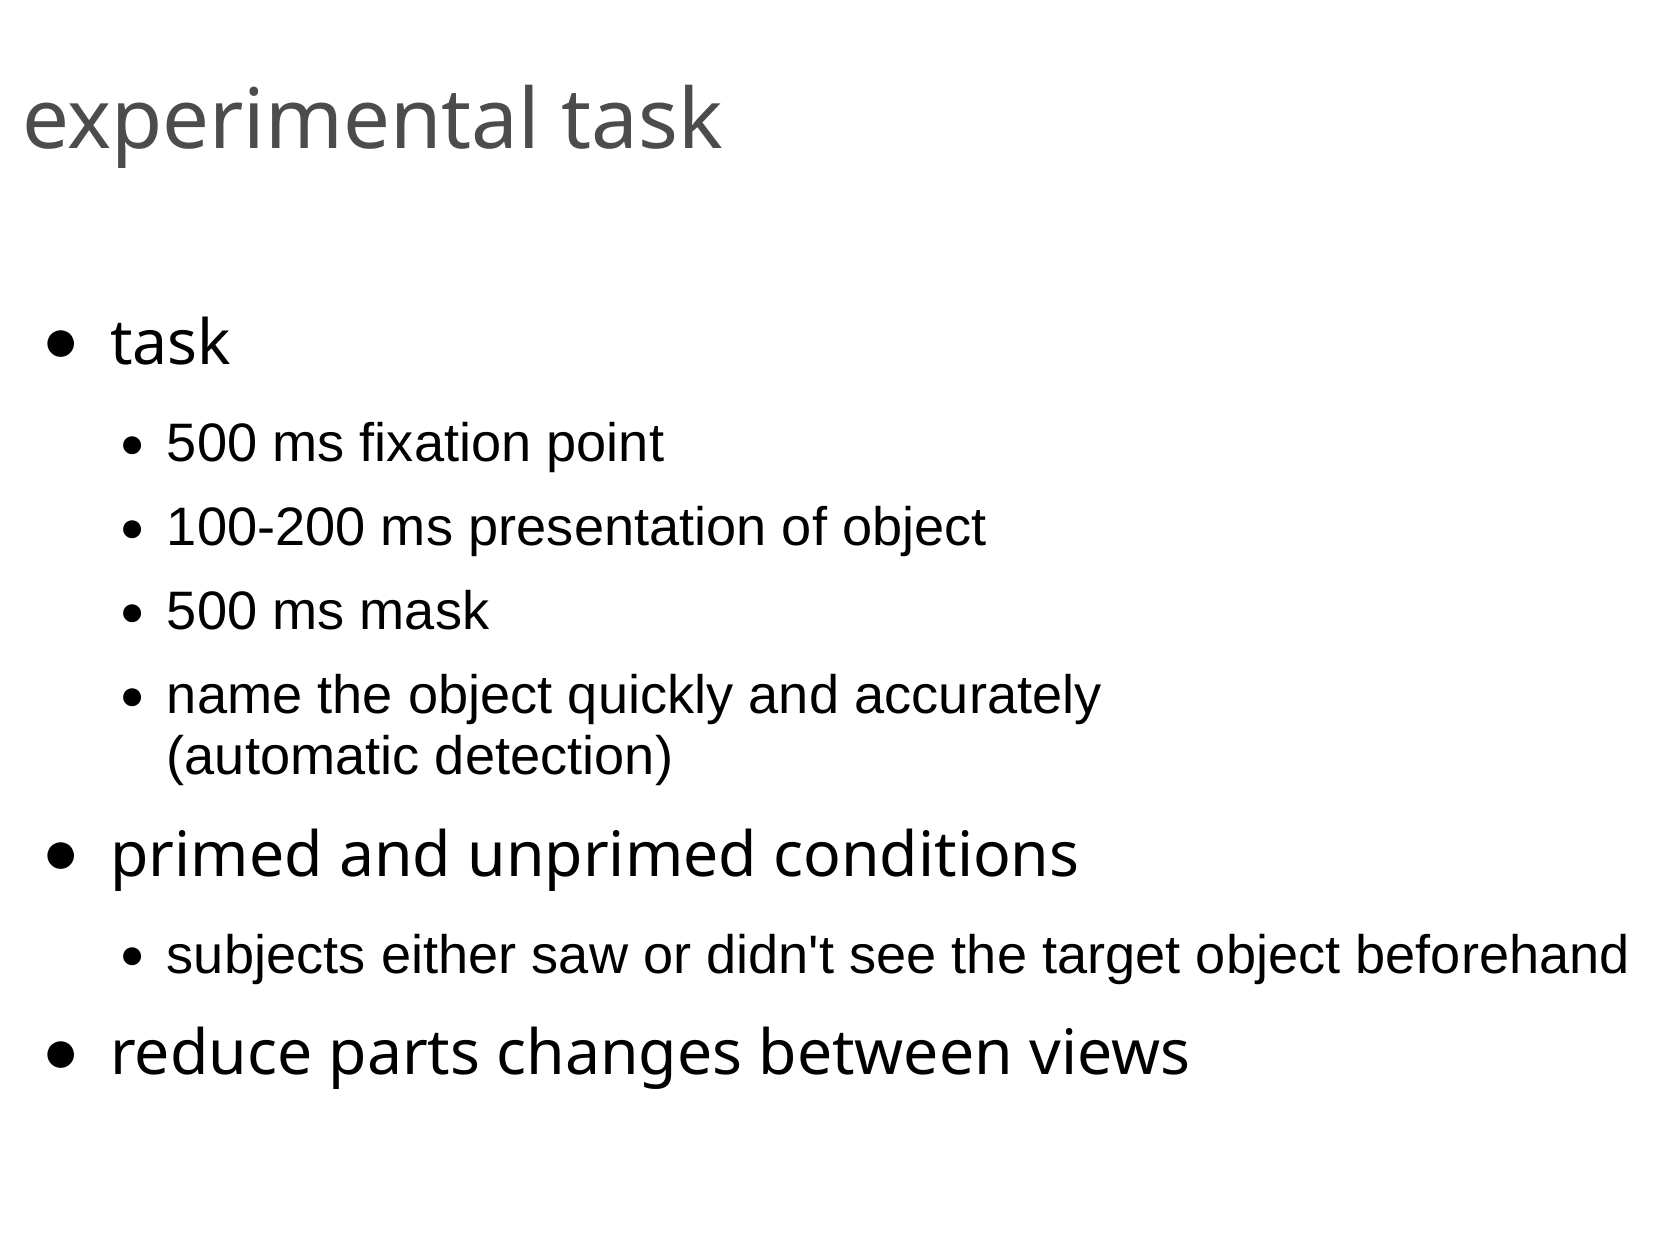

# experimental task
task
500 ms fixation point
100-200 ms presentation of object
500 ms mask
name the object quickly and accurately
(automatic detection)
primed and unprimed conditions
subjects either saw or didn't see the target object beforehand
reduce parts changes between views